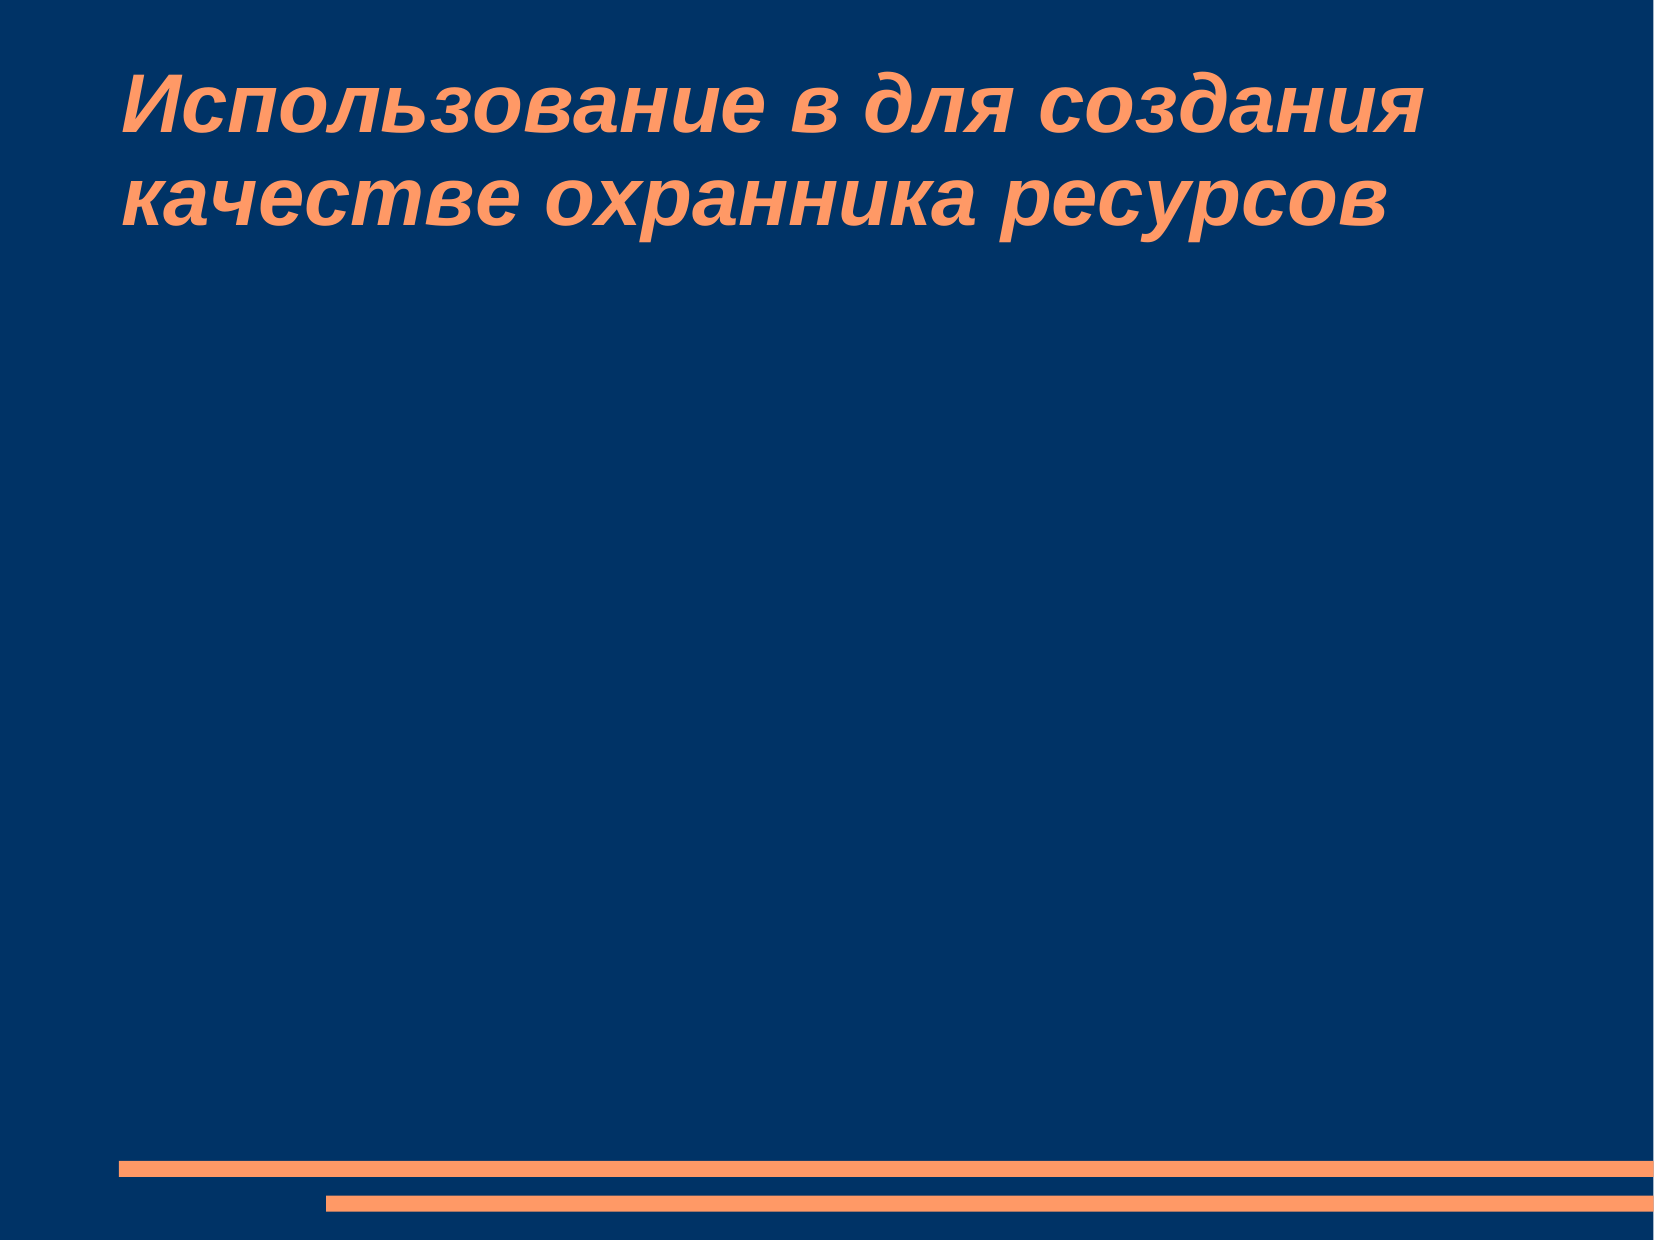

# Использование в для создания качестве охранника ресурсов